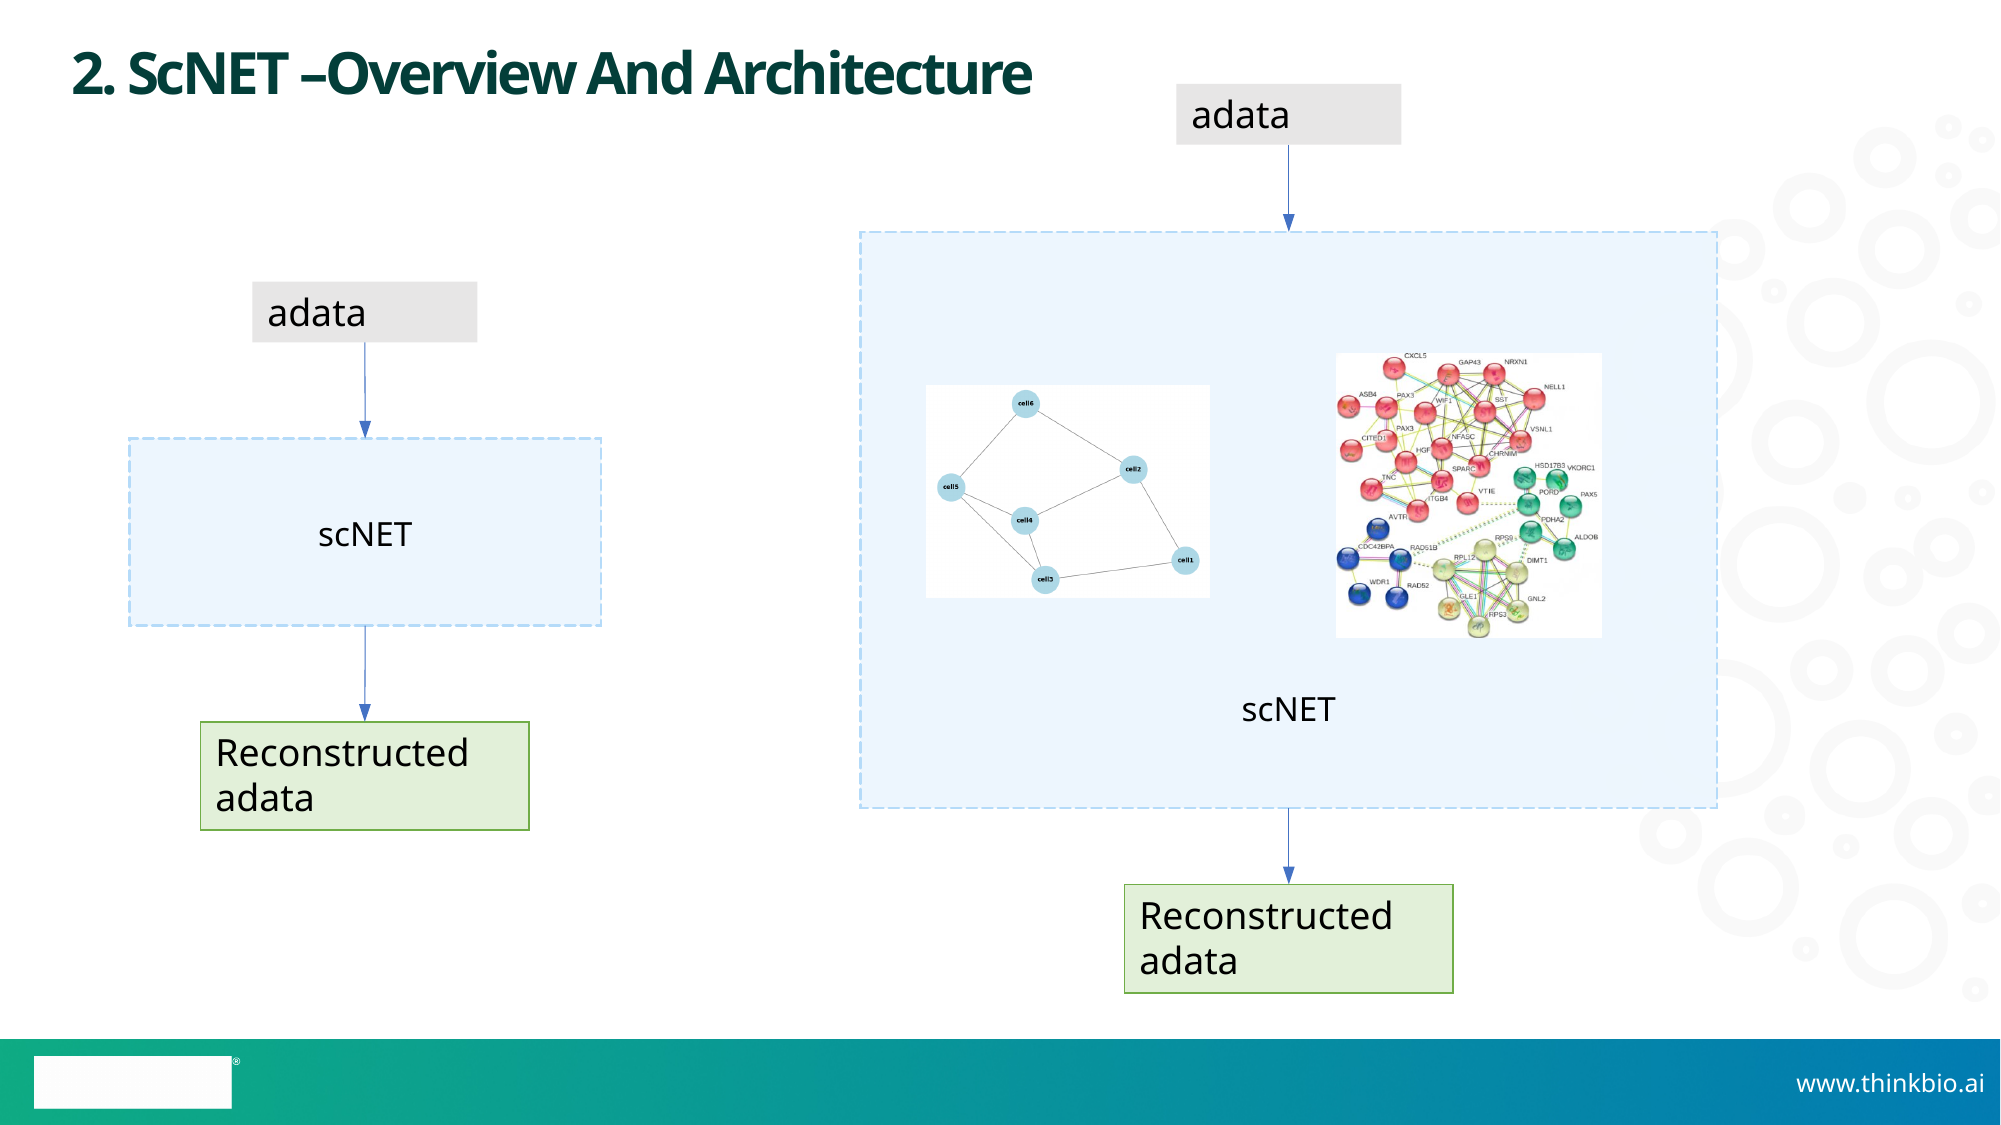

2. ScNET –Overview And Architecture
adata
scNET
adata
scNET
Reconstructed adata
Reconstructed adata